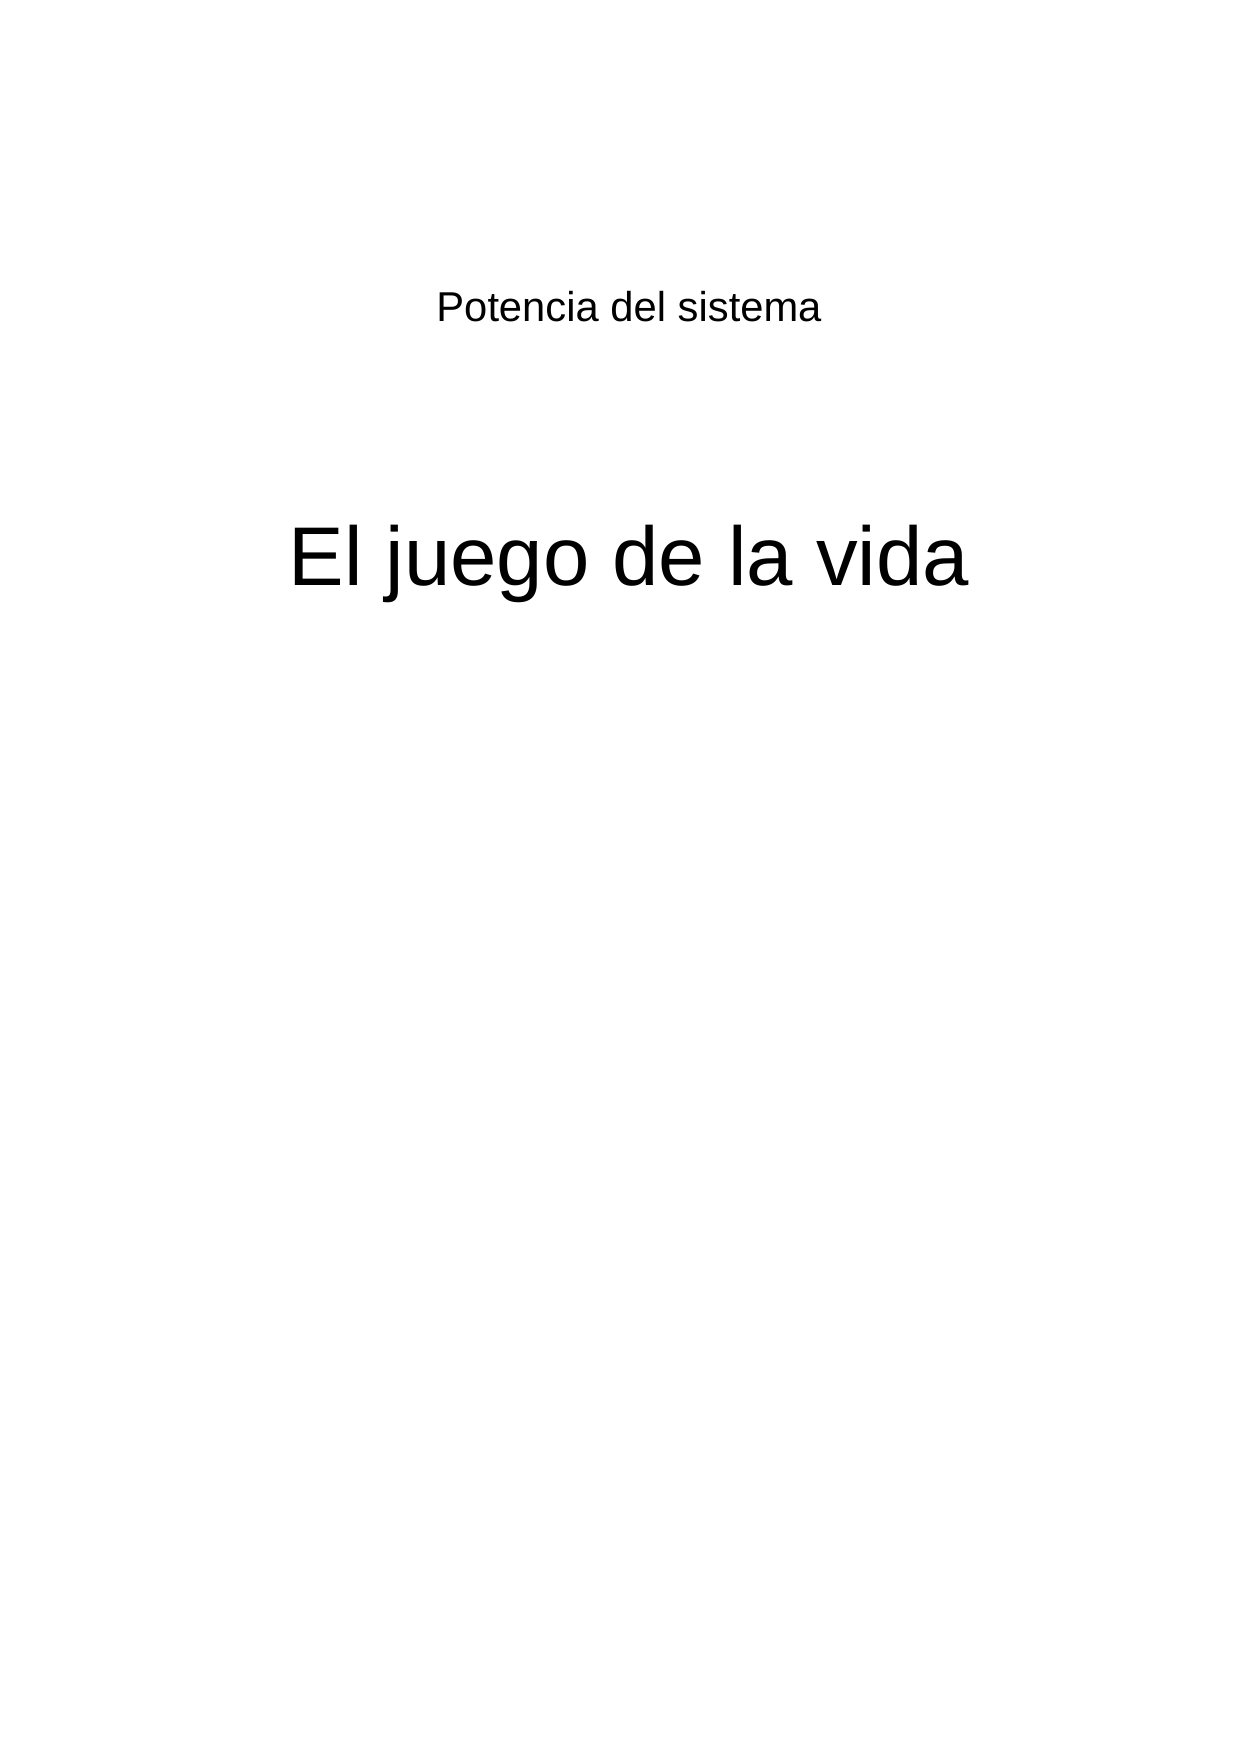

# Potencia del sistema El juego de la vida